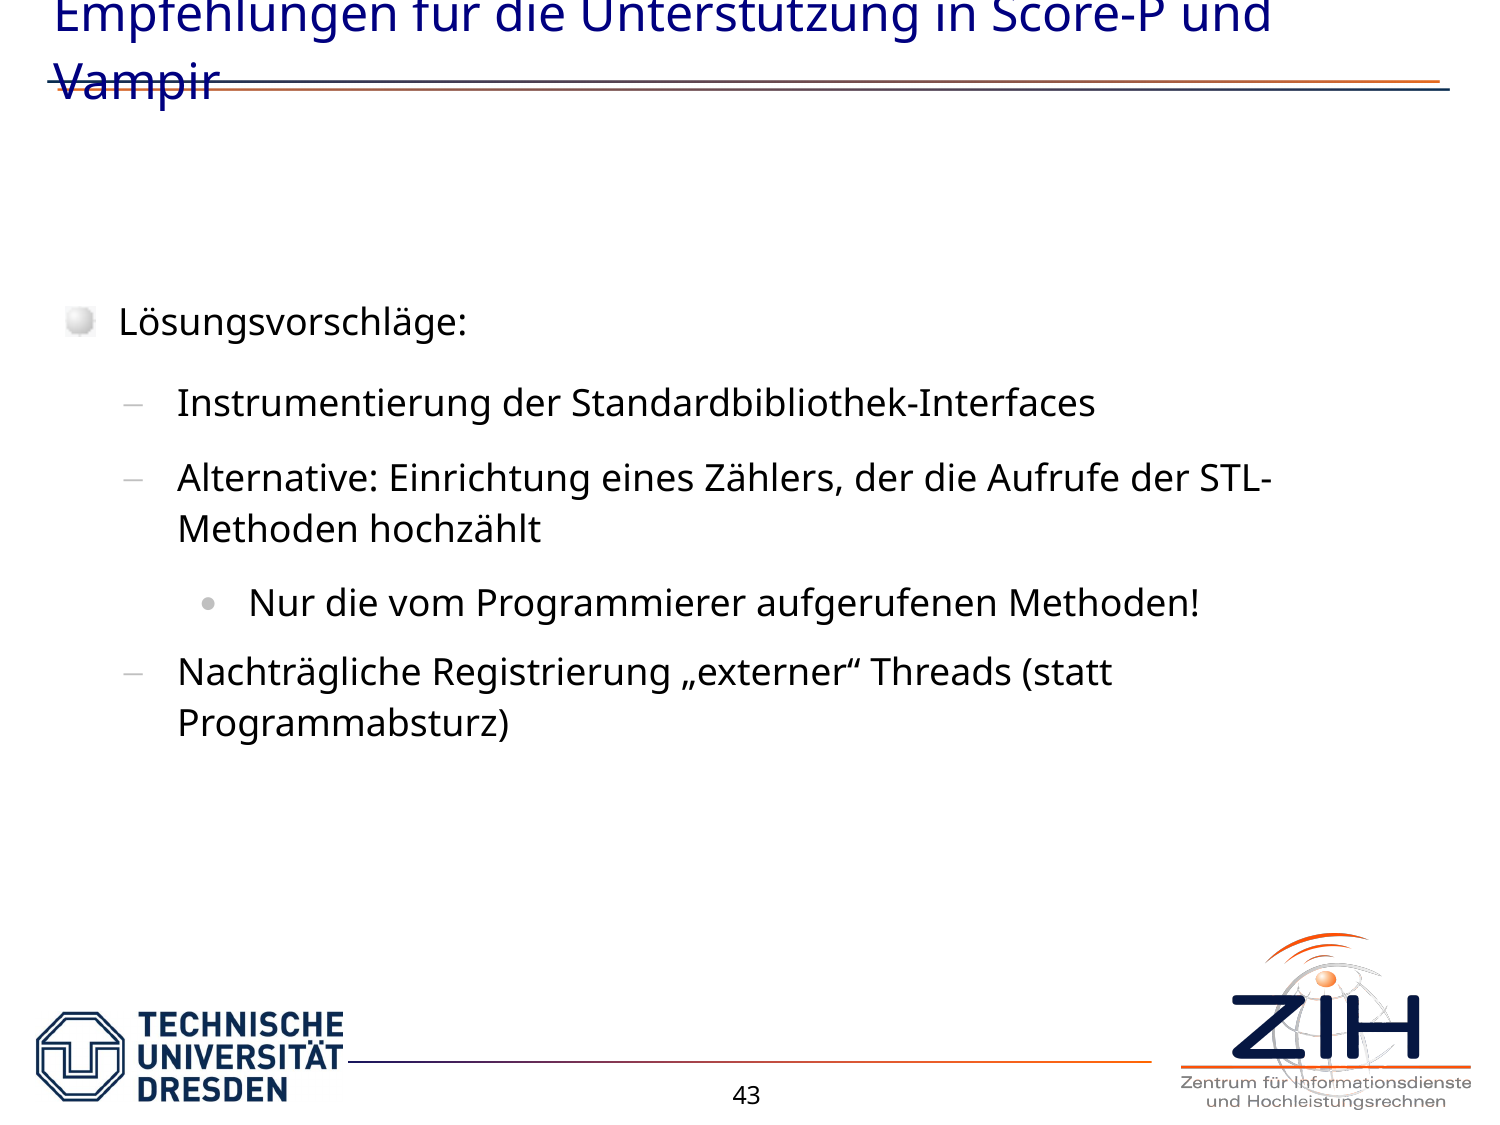

# Empfehlungen für die Unterstützung in Score-P und Vampir
Lösungsvorschläge:
Instrumentierung der Standardbibliothek-Interfaces
Alternative: Einrichtung eines Zählers, der die Aufrufe der STL-Methoden hochzählt
Nur die vom Programmierer aufgerufenen Methoden!
Nachträgliche Registrierung „externer“ Threads (statt Programmabsturz)
43